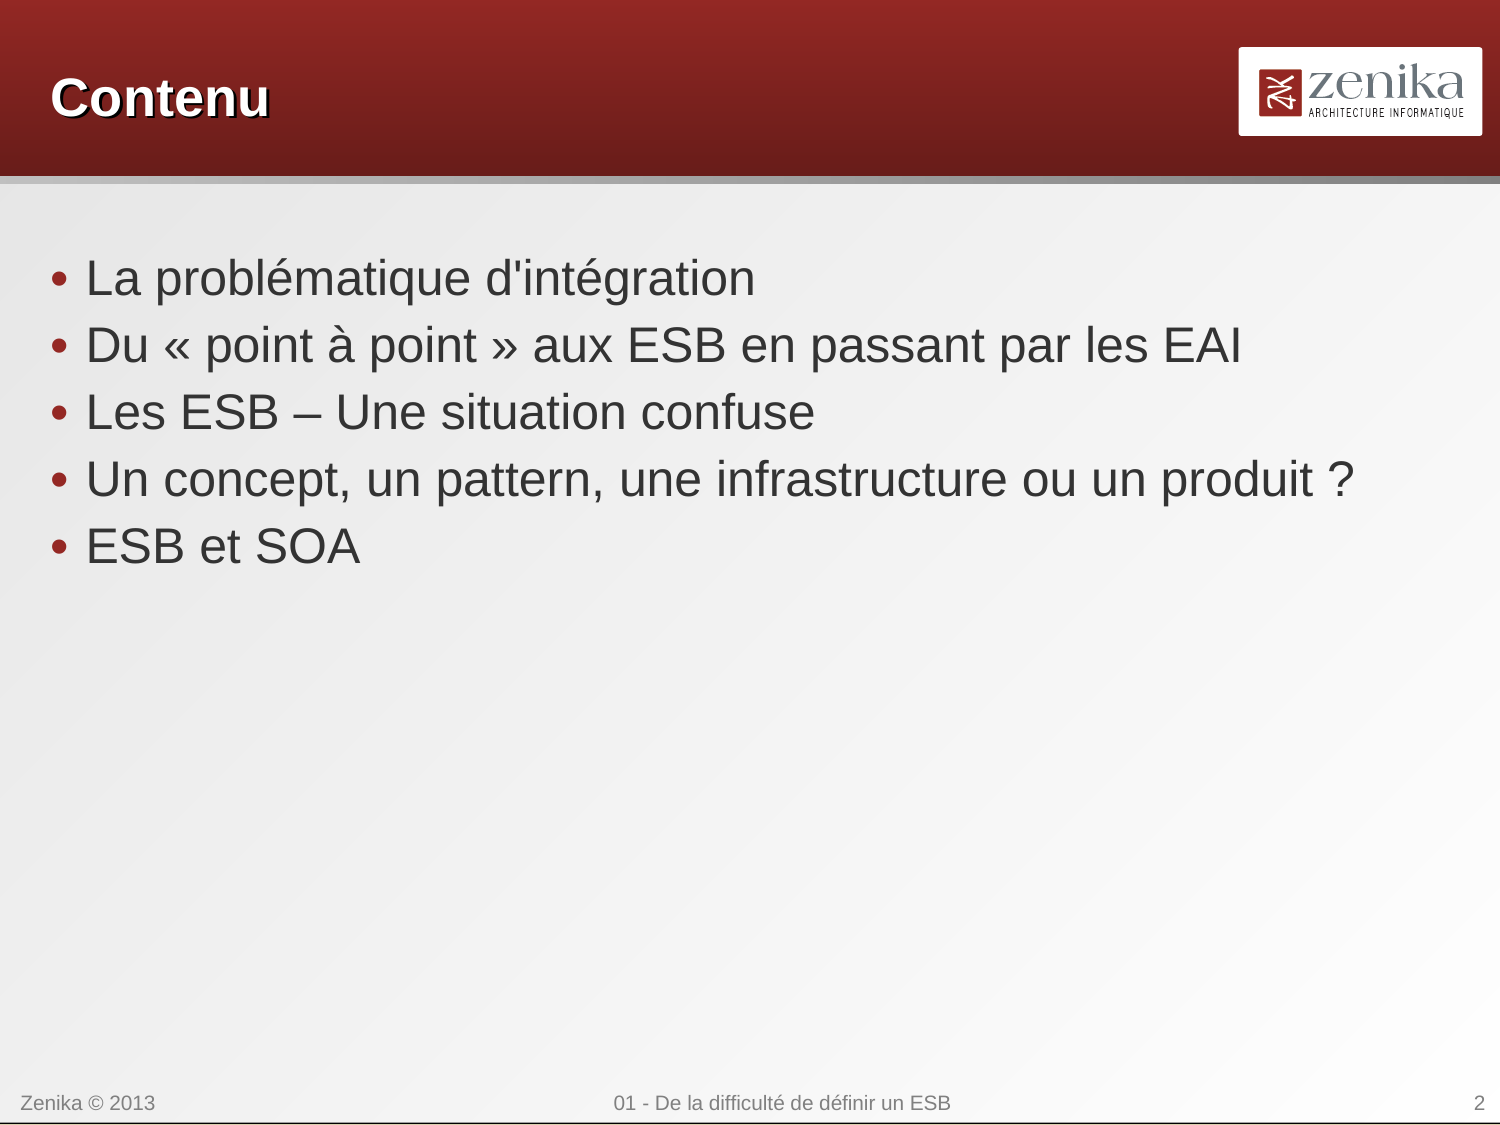

# Contenu
La problématique d'intégration
Du « point à point » aux ESB en passant par les EAI
Les ESB – Une situation confuse
Un concept, un pattern, une infrastructure ou un produit ?
ESB et SOA